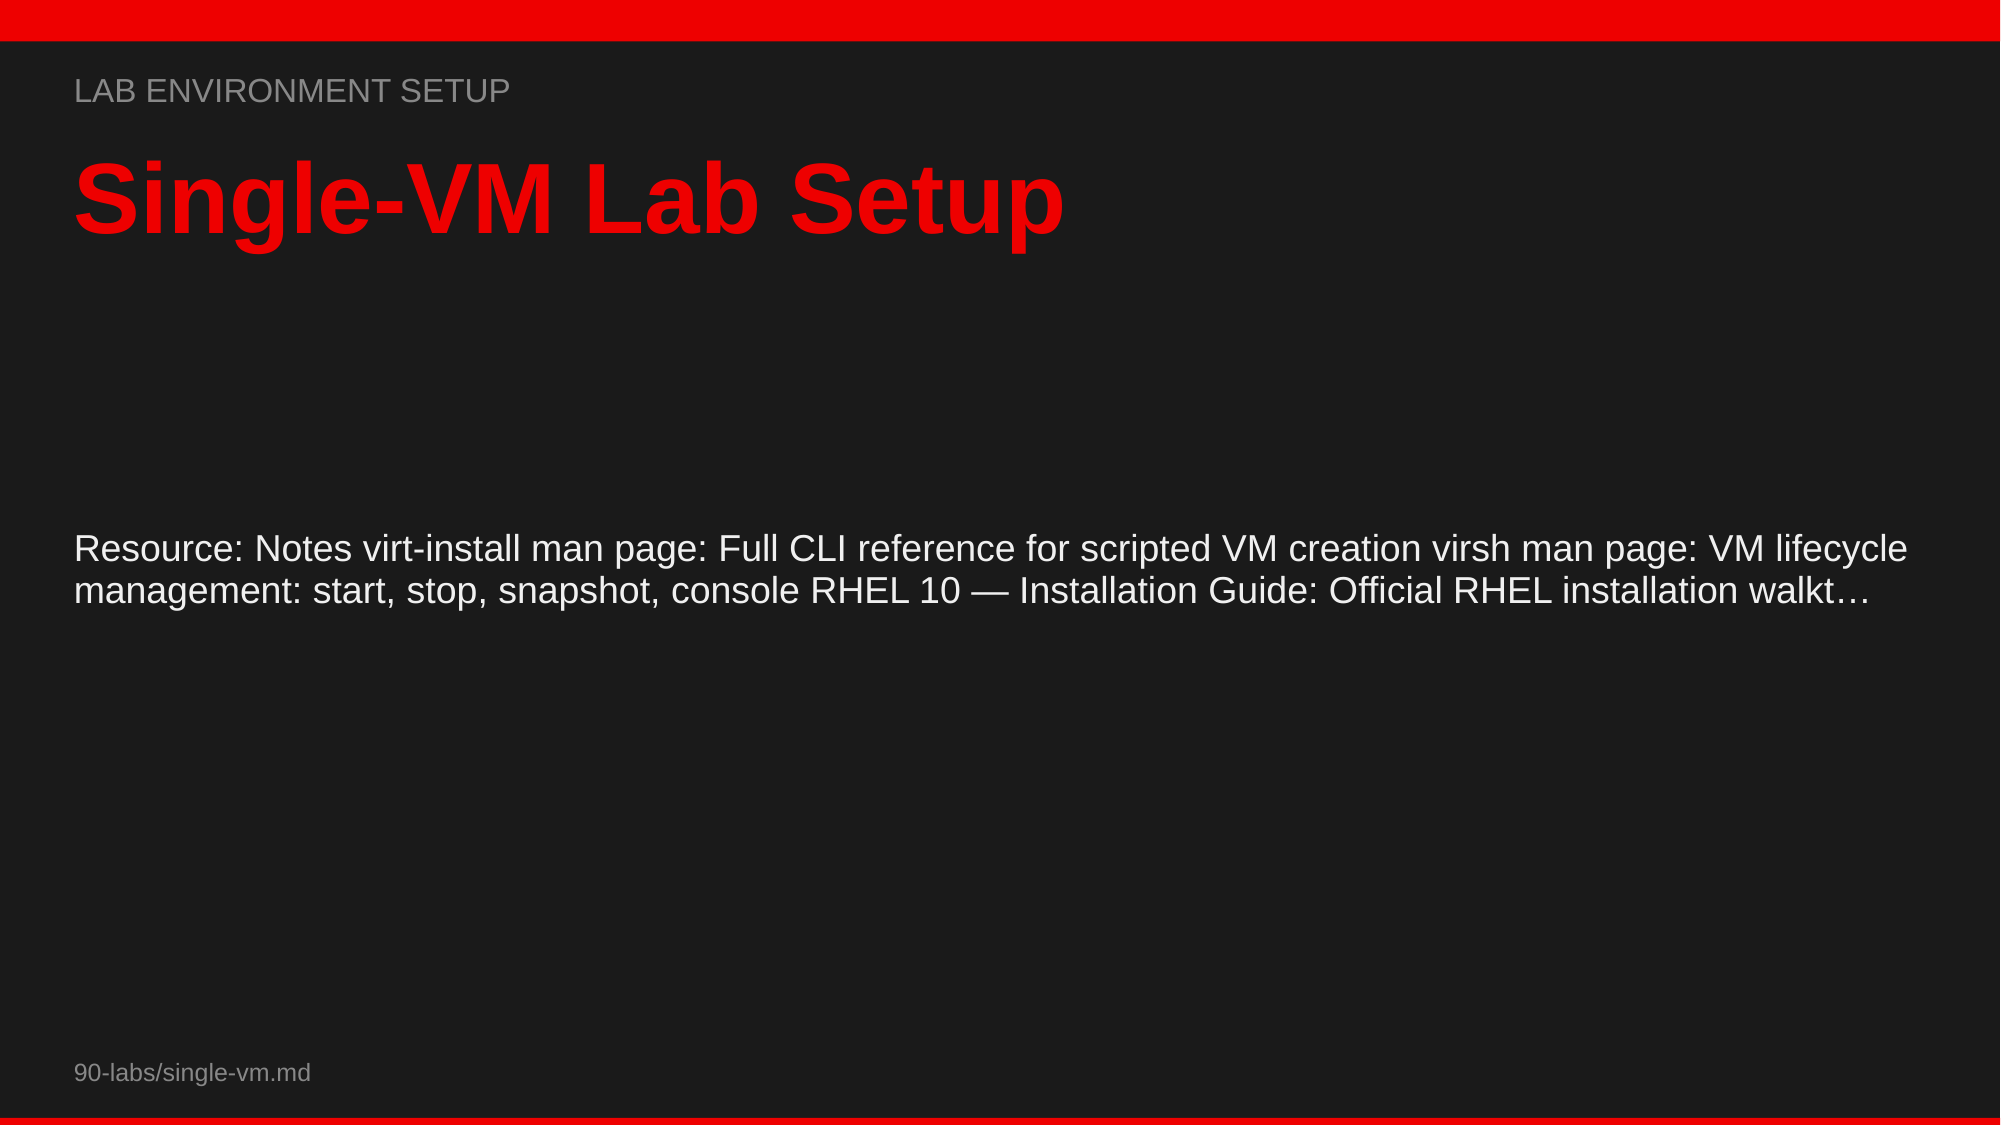

LAB ENVIRONMENT SETUP
Single-VM Lab Setup
Resource: Notes virt-install man page: Full CLI reference for scripted VM creation virsh man page: VM lifecycle management: start, stop, snapshot, console RHEL 10 — Installation Guide: Official RHEL installation walkt…
90-labs/single-vm.md